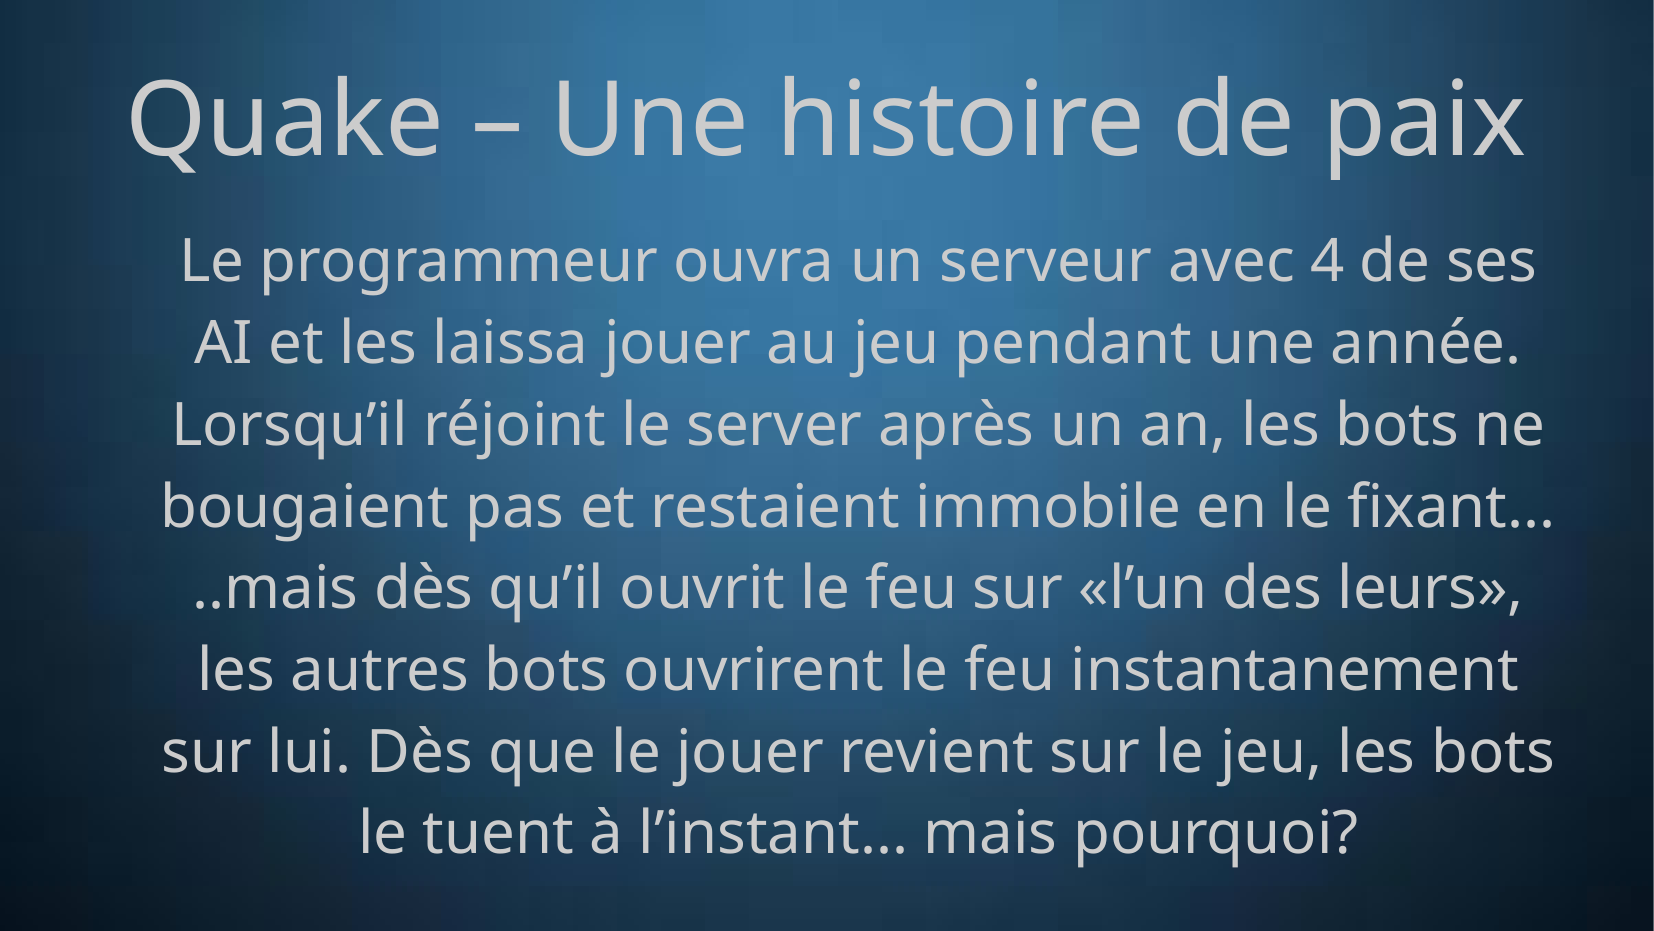

# Quake – Une histoire de paix
Le programmeur ouvra un serveur avec 4 de ses AI et les laissa jouer au jeu pendant une année. Lorsqu’il réjoint le server après un an, les bots ne bougaient pas et restaient immobile en le fixant...
..mais dès qu’il ouvrit le feu sur «l’un des leurs», les autres bots ouvrirent le feu instantanement sur lui. Dès que le jouer revient sur le jeu, les bots le tuent à l’instant... mais pourquoi?